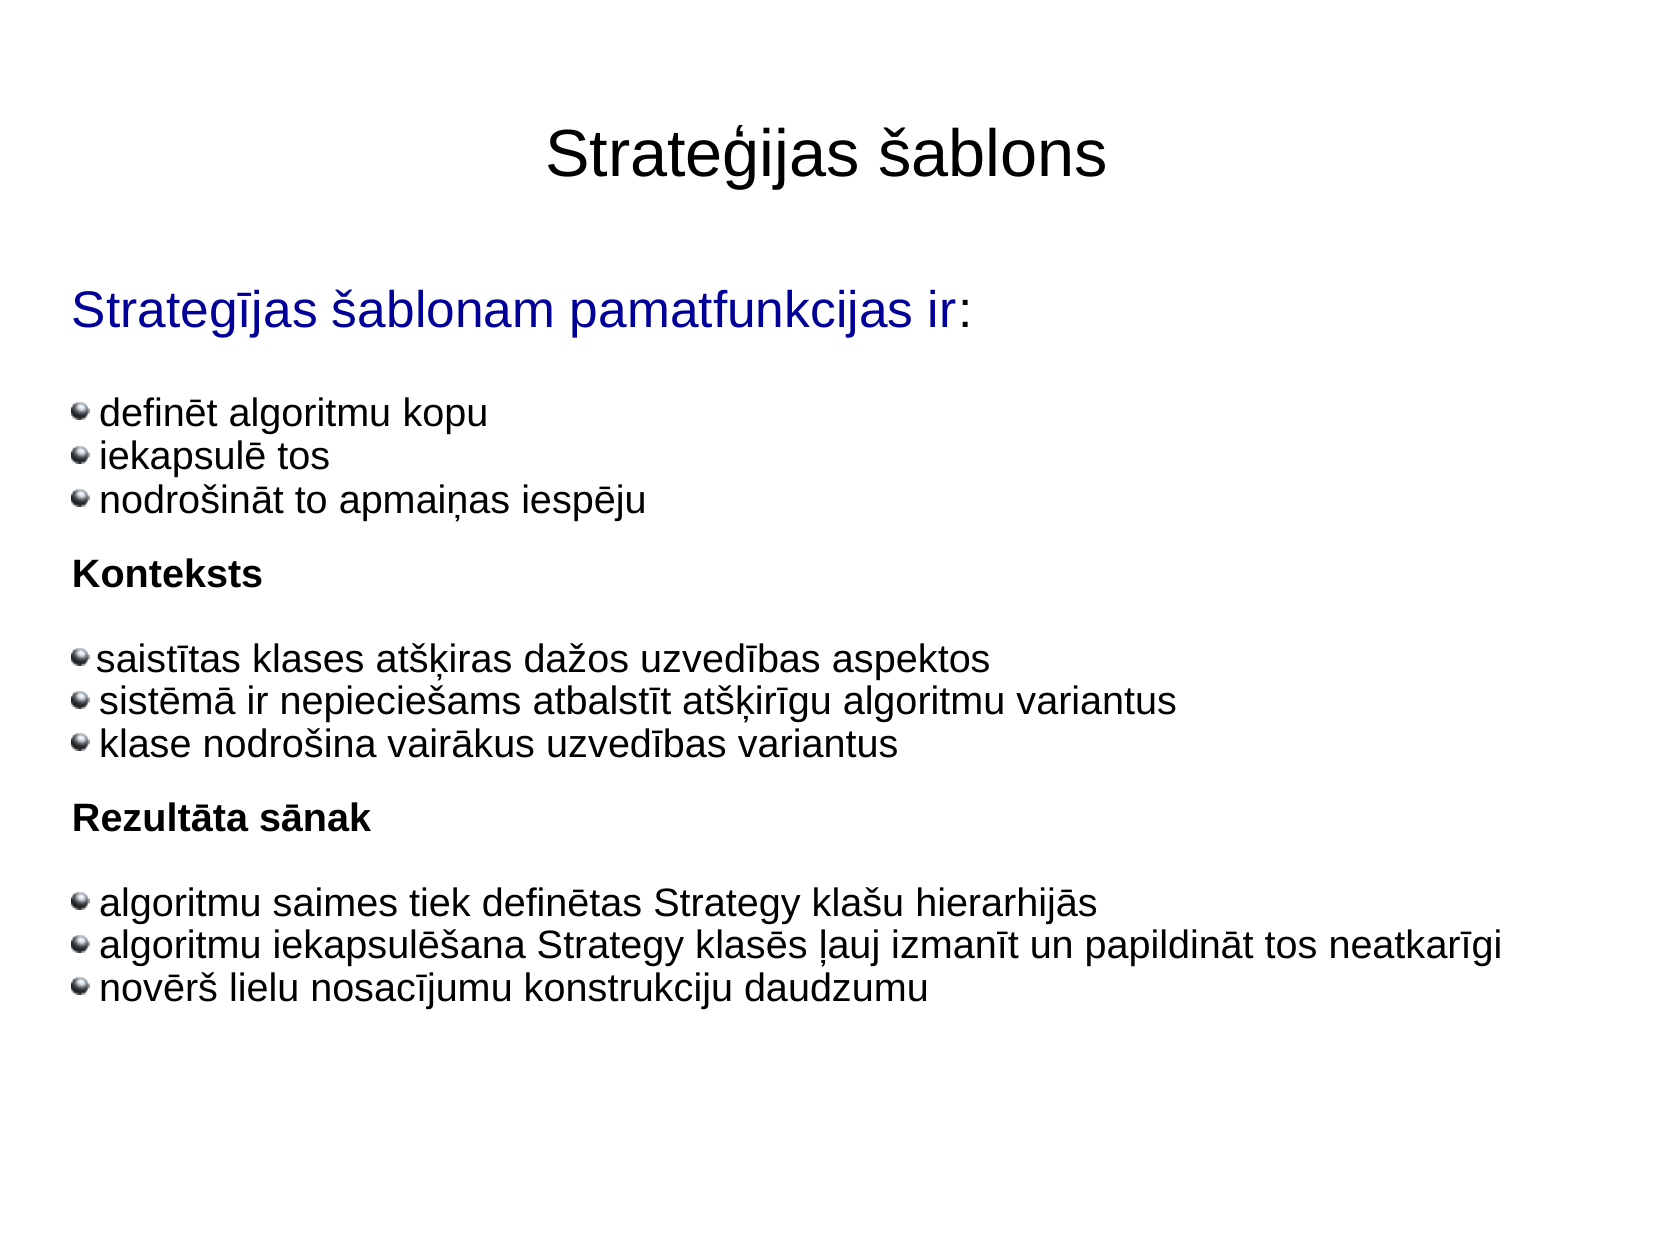

# Strateģijas šablons
Strategījas šablonam pamatfunkcijas ir:
 definēt algoritmu kopu
 iekapsulē tos
 nodrošināt to apmaiņas iespēju
Konteksts
 saistītas klases atšķiras dažos uzvedības aspektos
 sistēmā ir nepieciešams atbalstīt atšķirīgu algoritmu variantus
 klase nodrošina vairākus uzvedības variantus
Rezultāta sānak
 algoritmu saimes tiek definētas Strategy klašu hierarhijās
 algoritmu iekapsulēšana Strategy klasēs ļauj izmanīt un papildināt tos neatkarīgi
 novērš lielu nosacījumu konstrukciju daudzumu